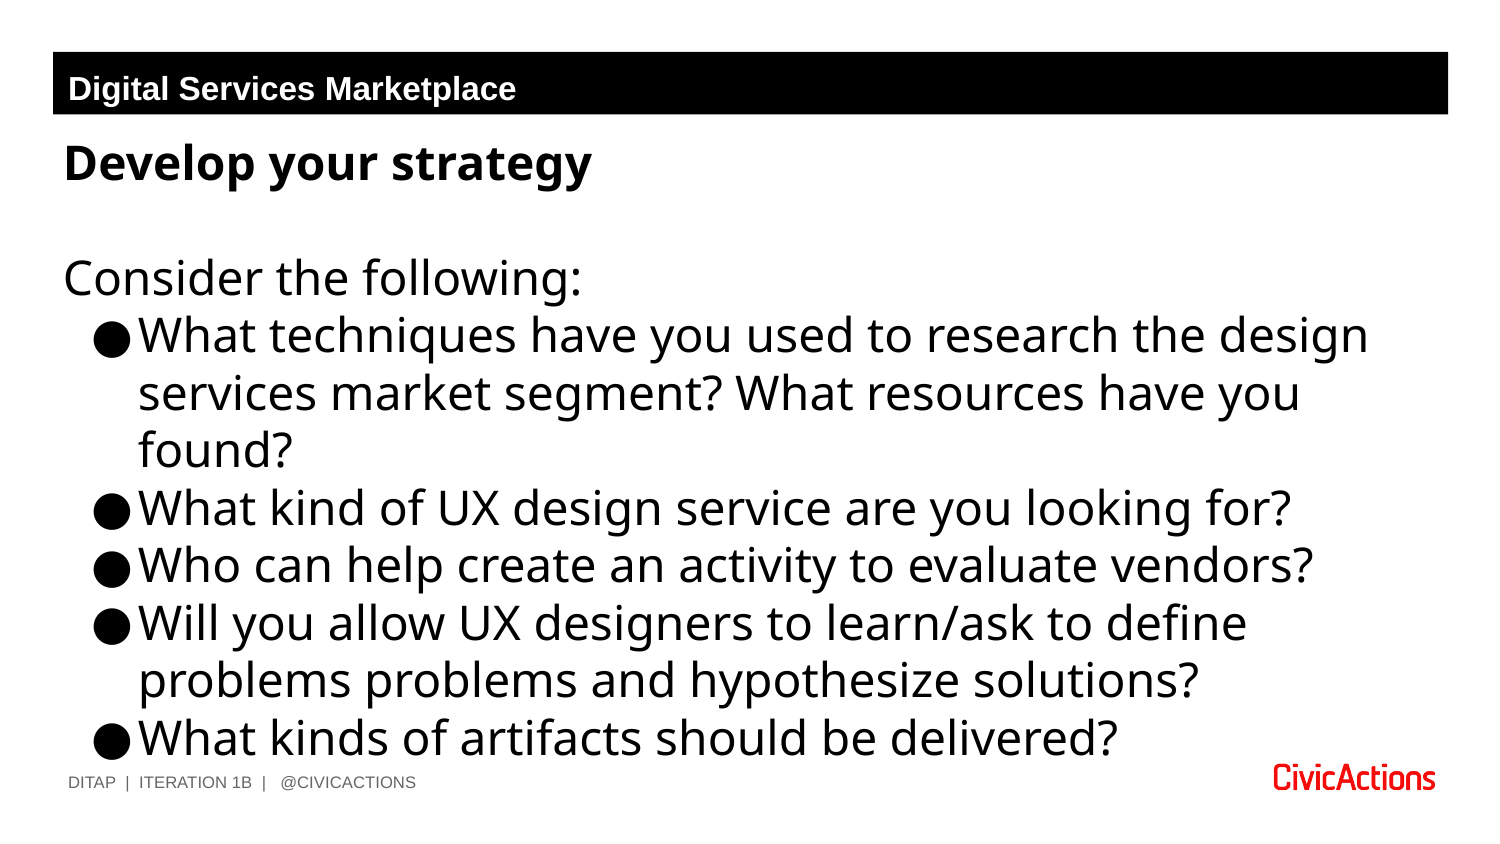

Digital Services Marketplace
Develop your strategy
Consider the following:
What techniques have you used to research the design services market segment? What resources have you found?
What kind of UX design service are you looking for?
Who can help create an activity to evaluate vendors?
Will you allow UX designers to learn/ask to define problems problems and hypothesize solutions?
What kinds of artifacts should be delivered?